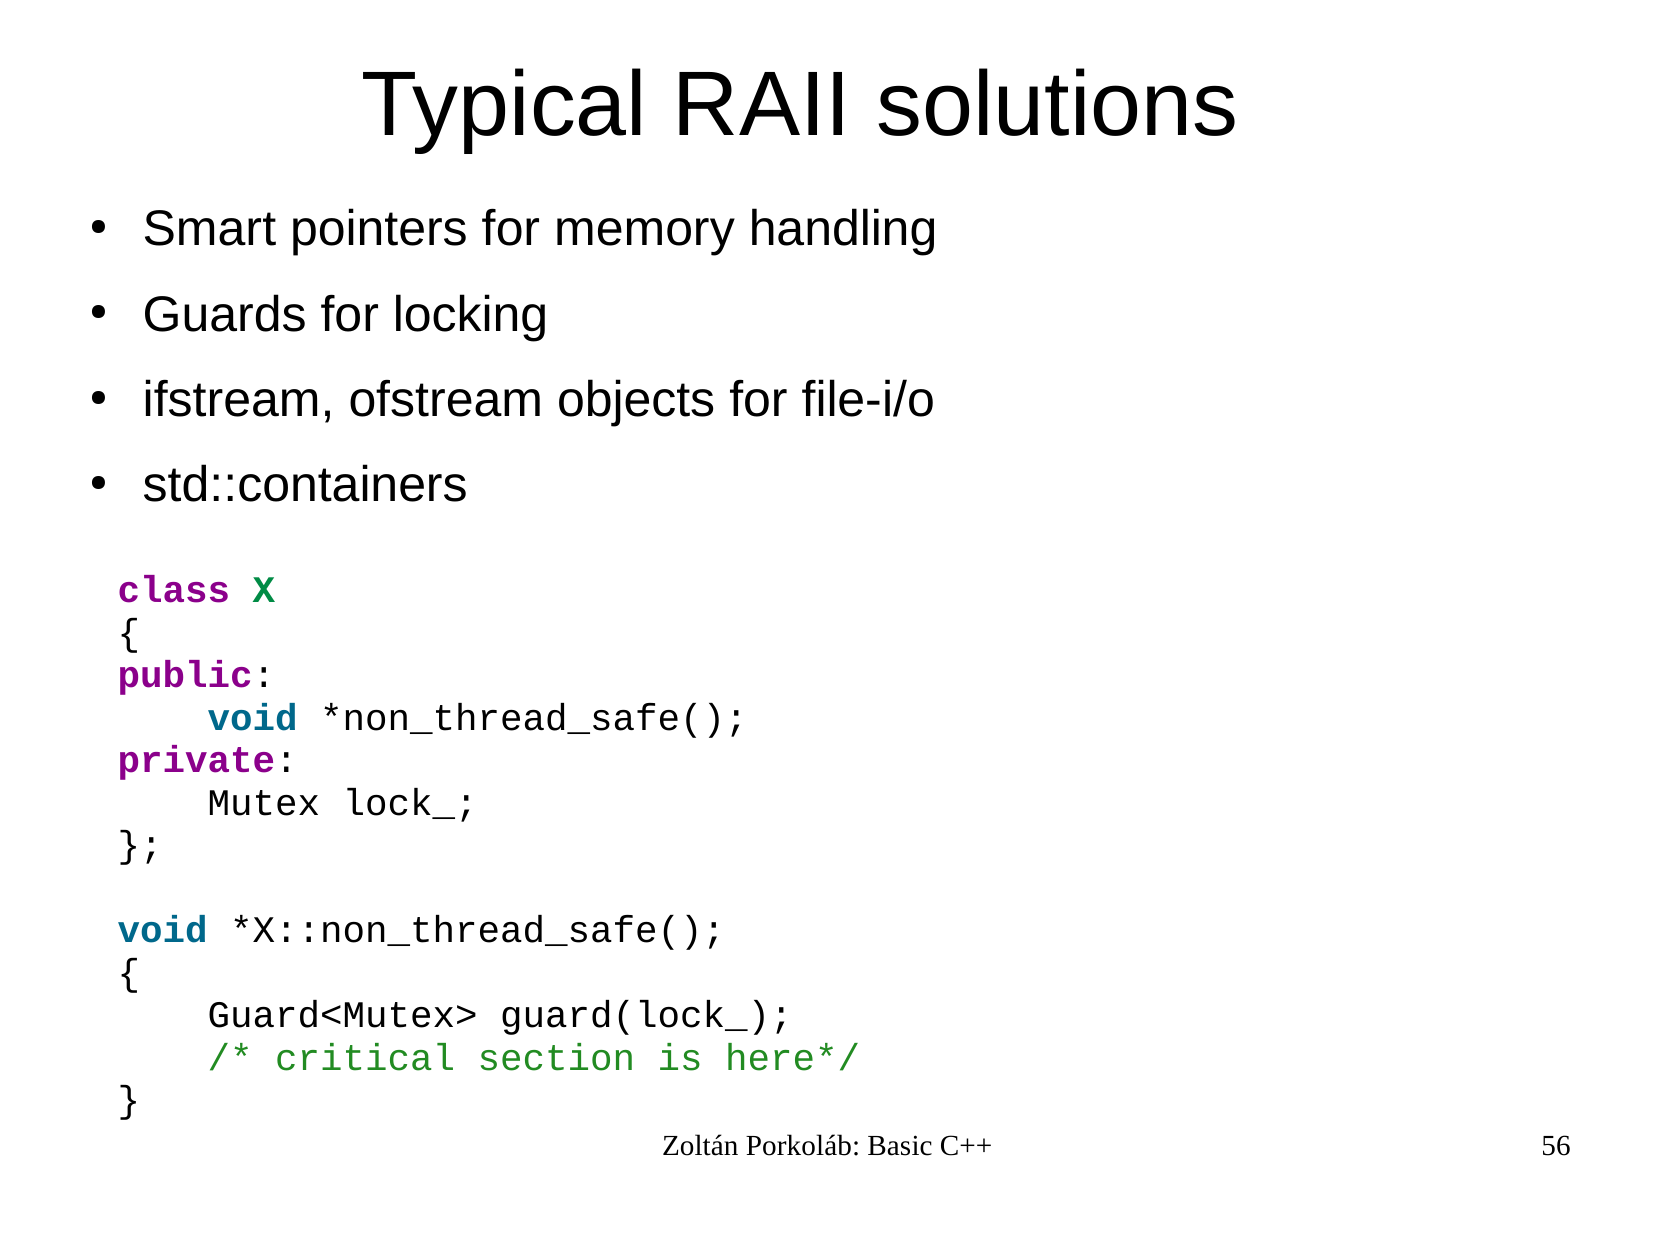

# Typical RAII solutions
Smart pointers for memory handling
Guards for locking
ifstream, ofstream objects for file-i/o
std::containers
class X
{
public:
 void *non_thread_safe();
private:
 Mutex lock_;
};
void *X::non_thread_safe();
{
 Guard<Mutex> guard(lock_);
 /* critical section is here*/
}
Zoltán Porkoláb: Basic C++
56